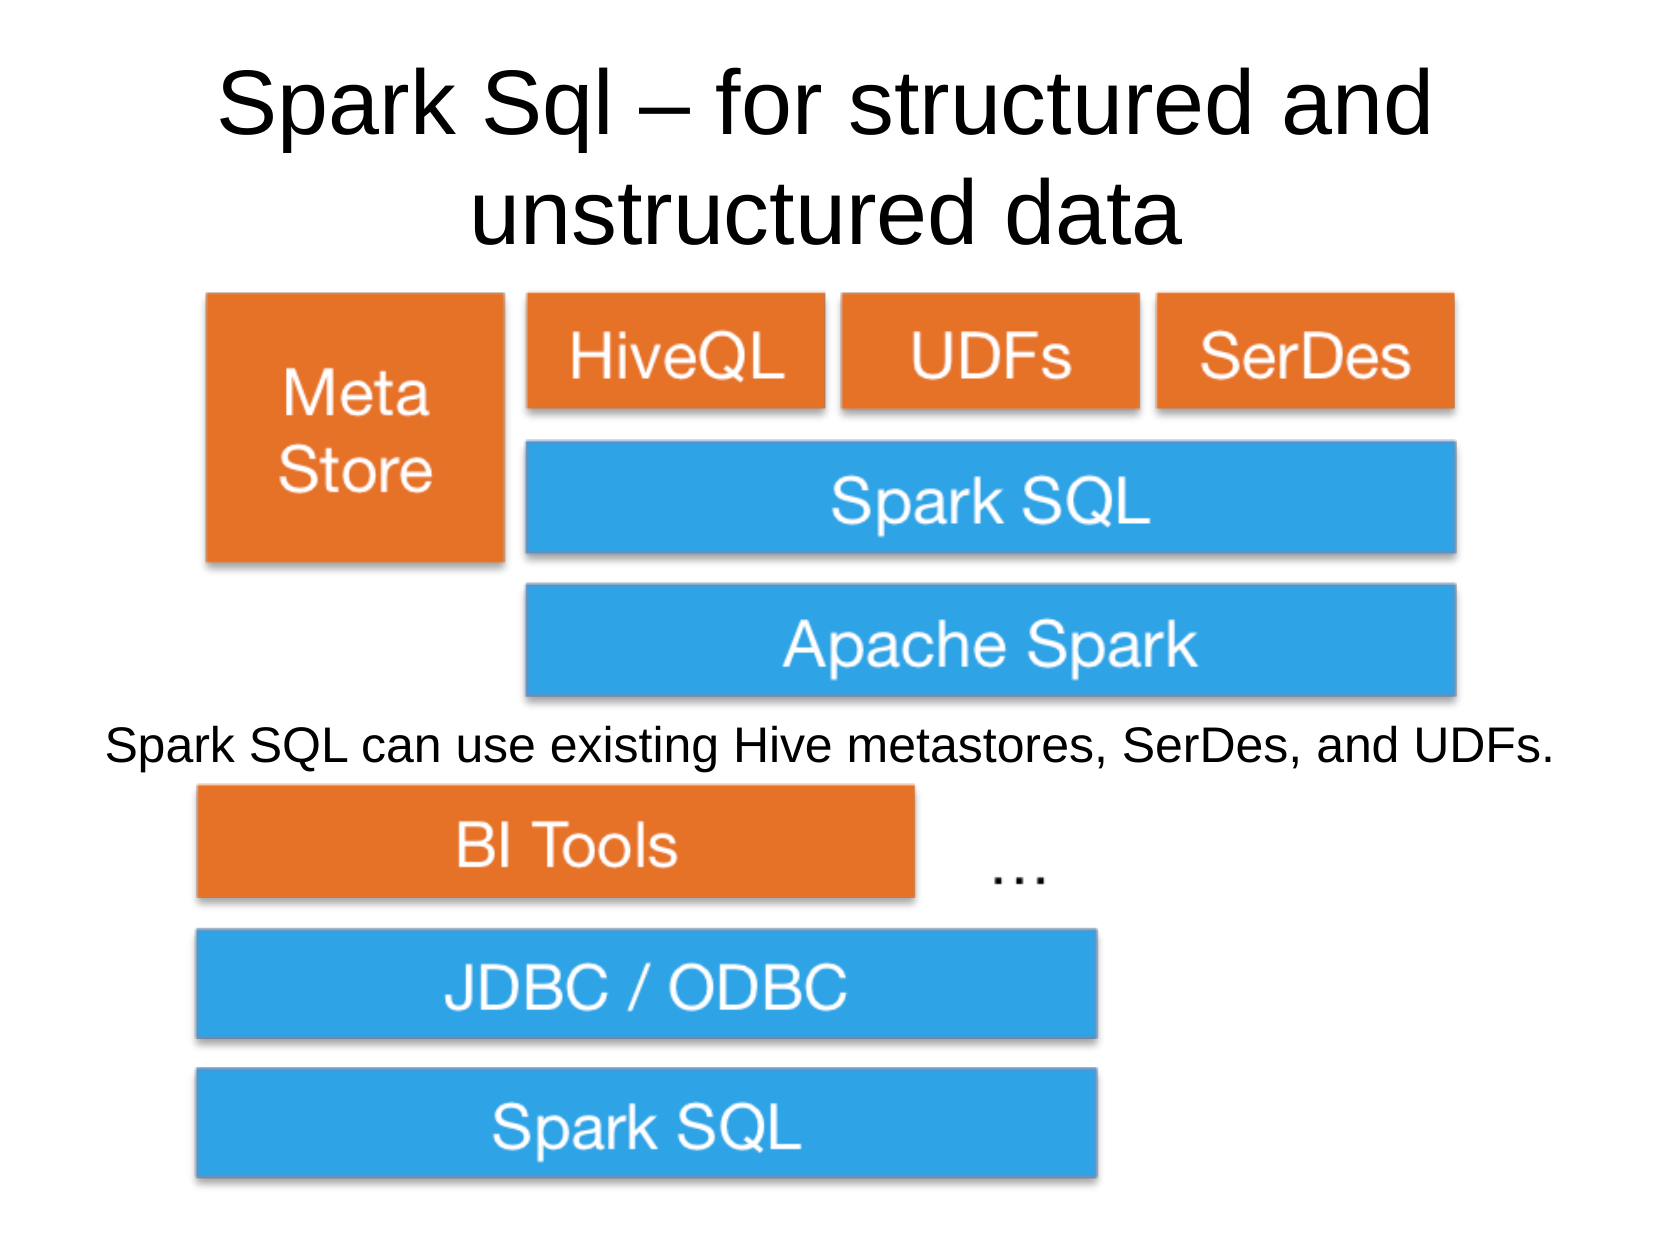

Spark Sql – for structured and unstructured data
Spark SQL can use existing Hive metastores, SerDes, and UDFs.